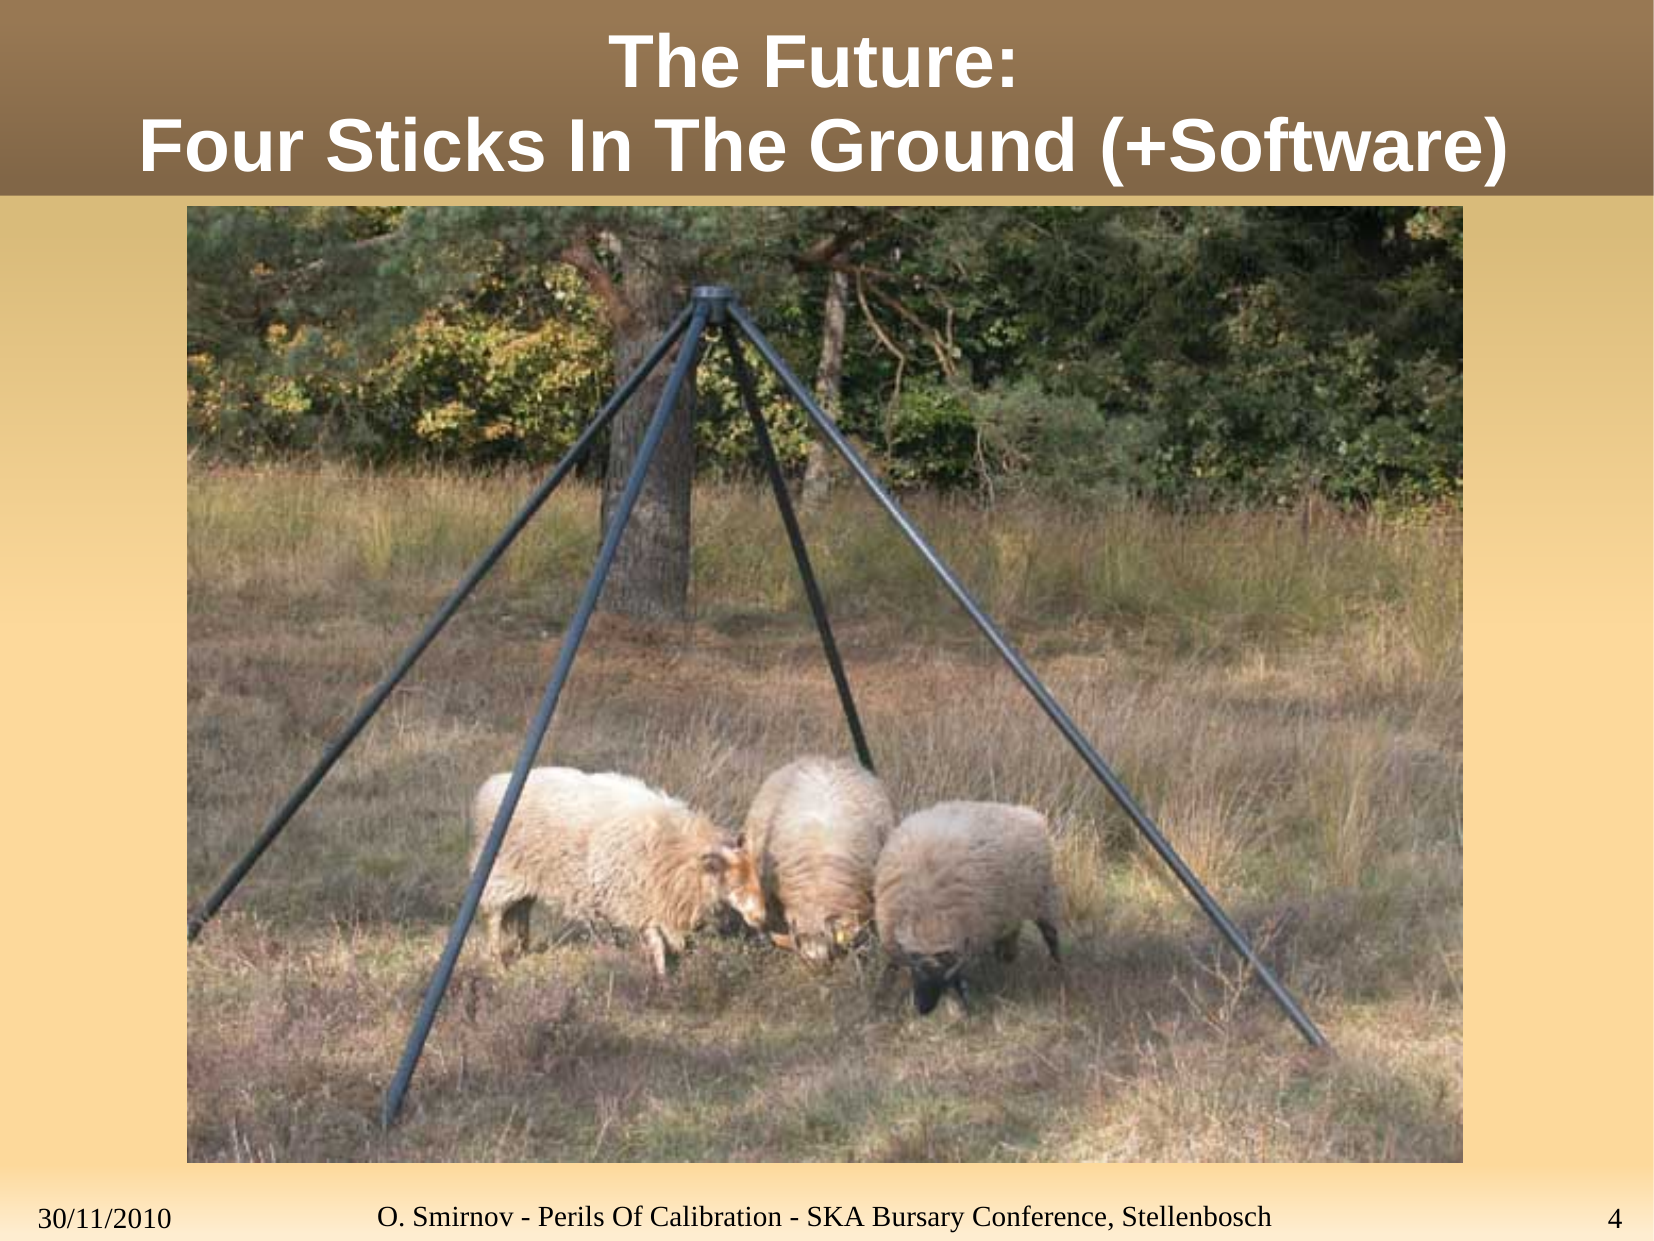

# The Future: Four Sticks In The Ground (+Software)
O. Smirnov - Perils Of Calibration - SKA Bursary Conference, Stellenbosch
30/11/2010
4